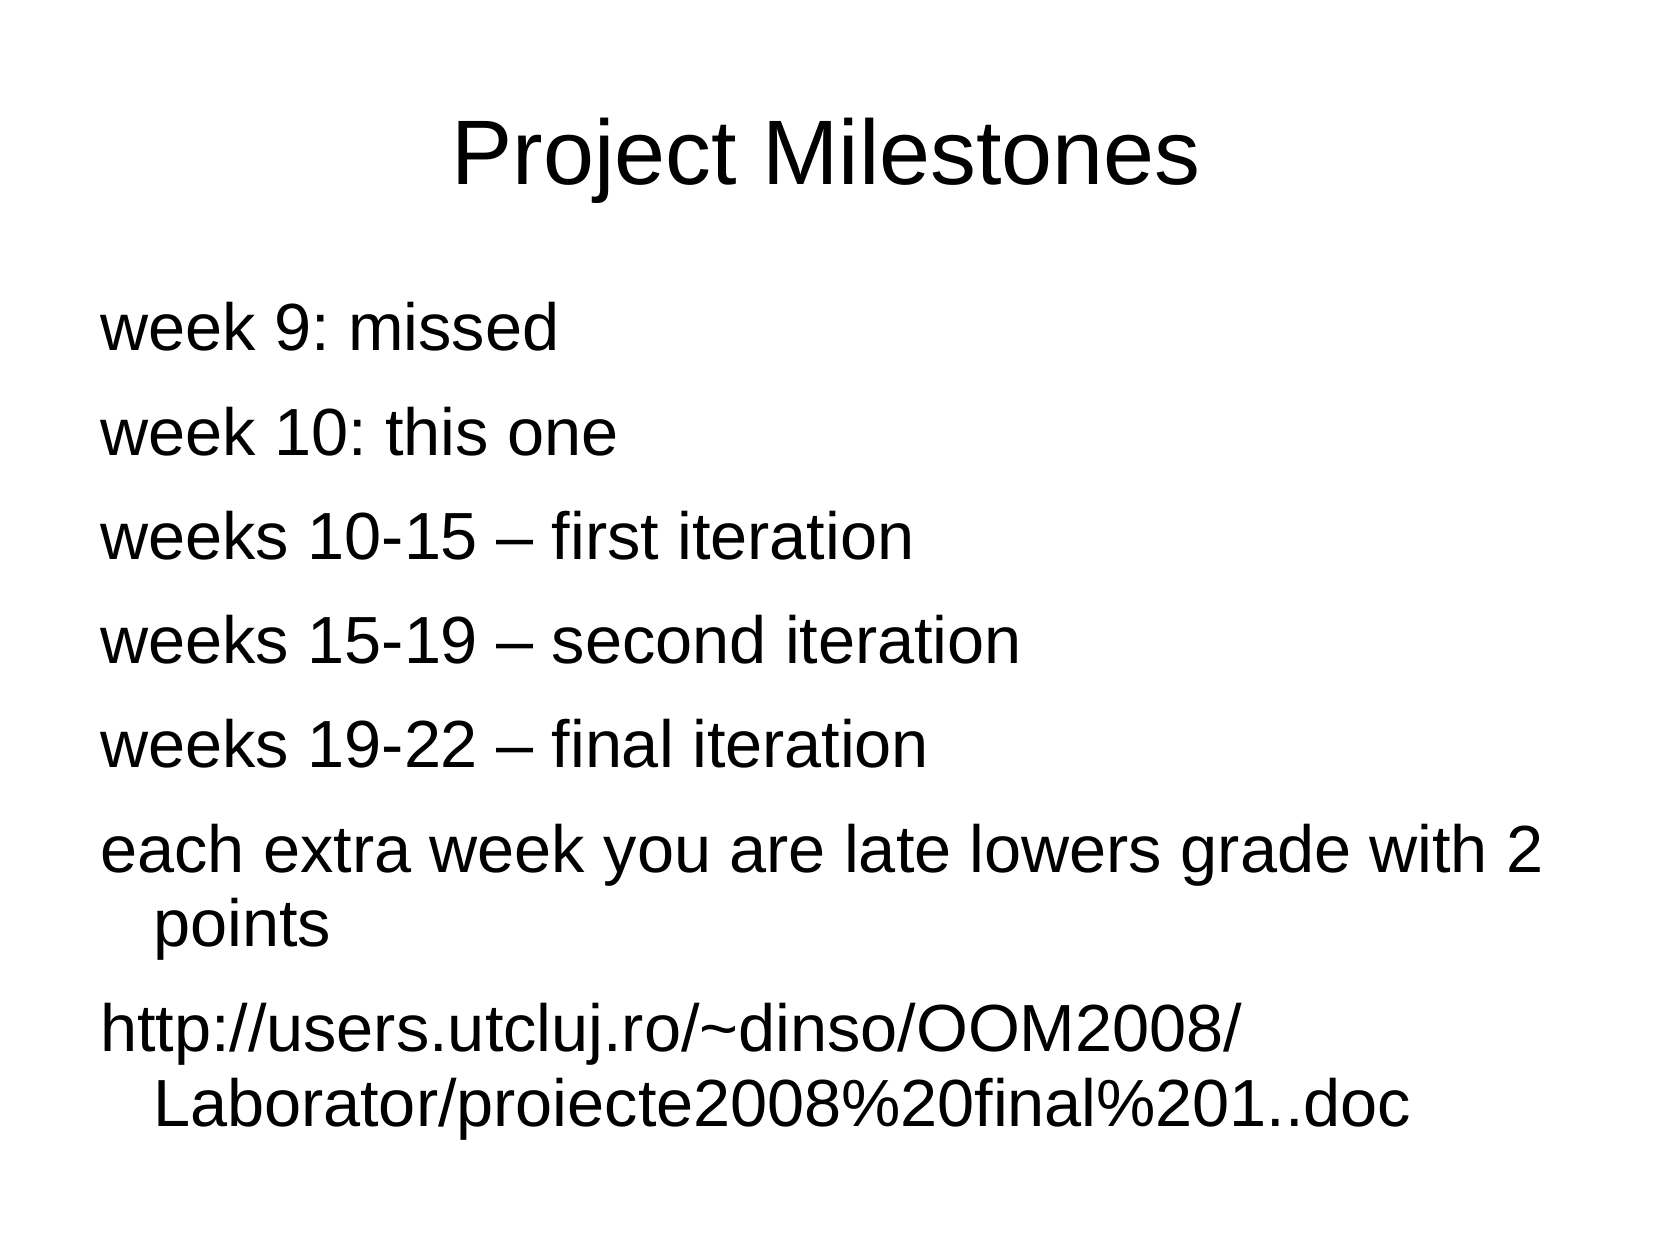

# Project Milestones
week 9: missed
week 10: this one
weeks 10-15 – first iteration
weeks 15-19 – second iteration
weeks 19-22 – final iteration
each extra week you are late lowers grade with 2 points
http://users.utcluj.ro/~dinso/OOM2008/ Laborator/proiecte2008%20final%201..doc